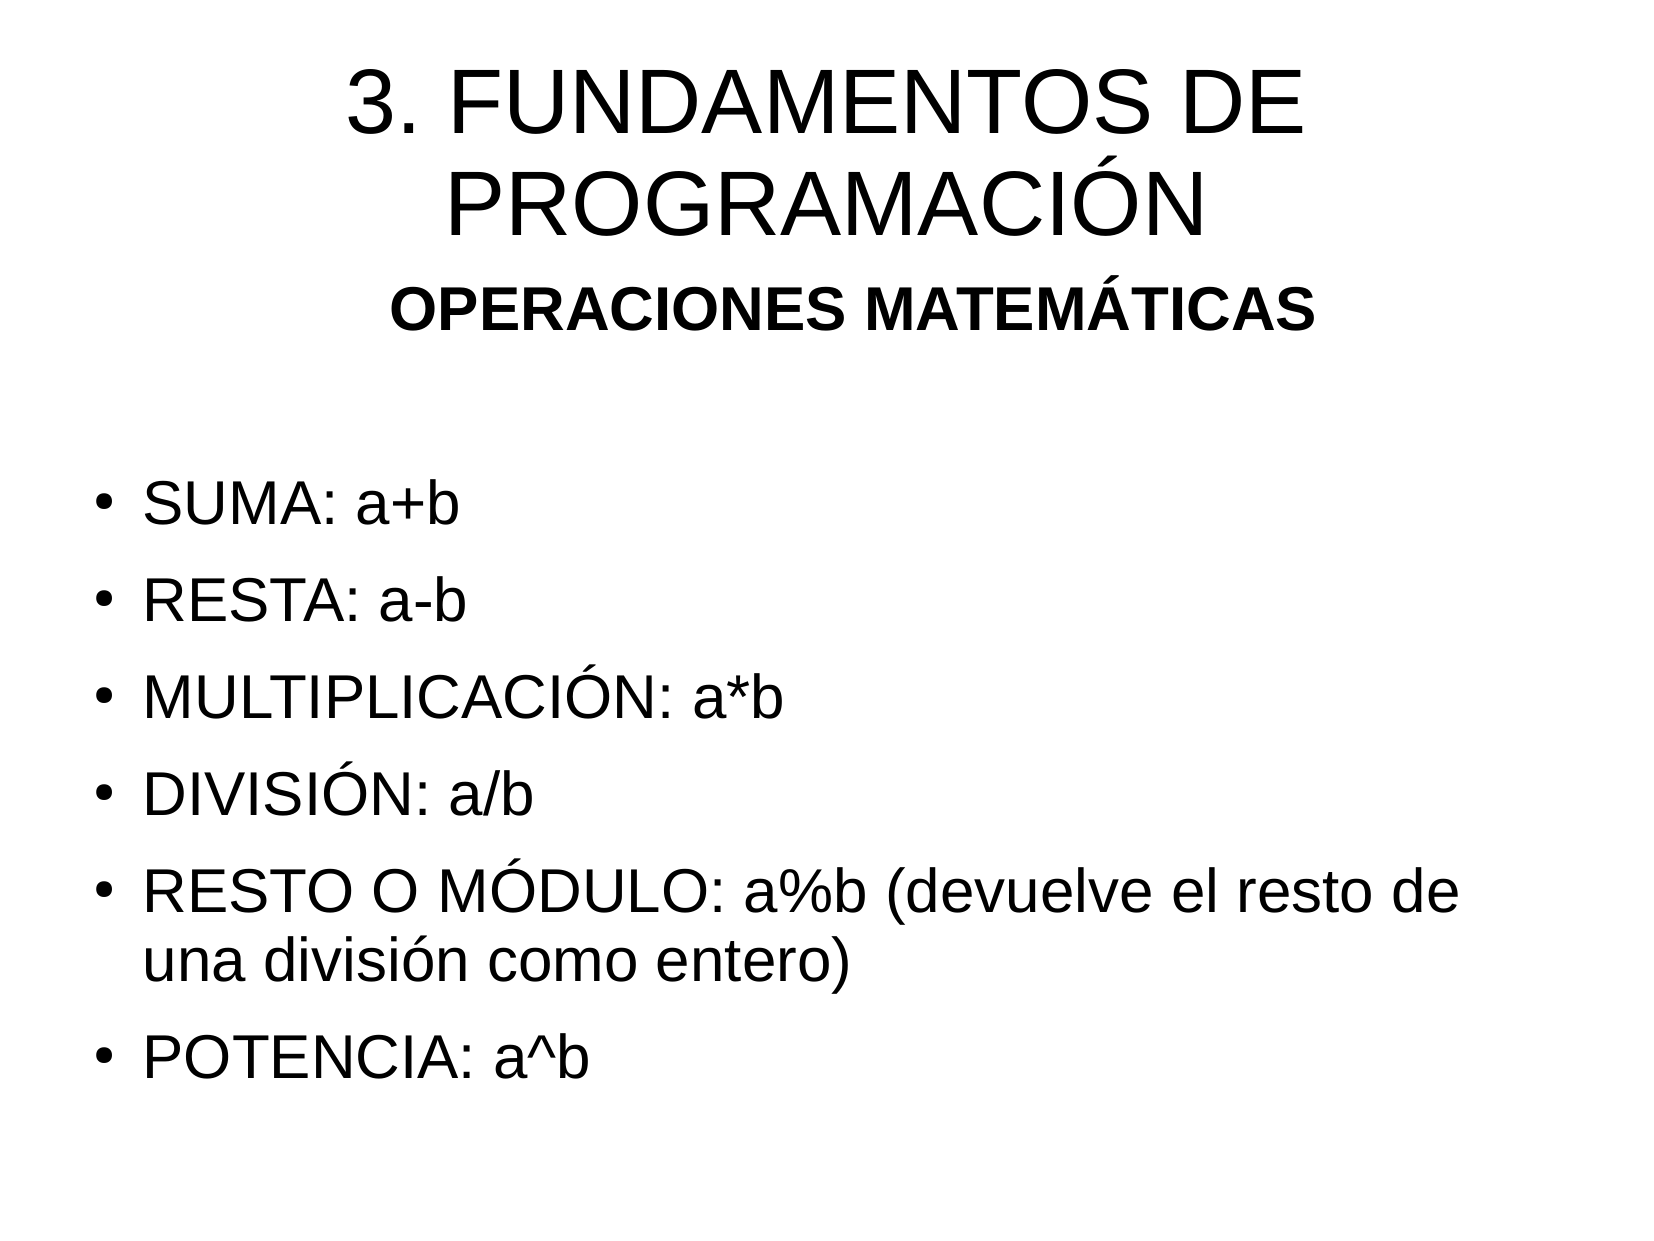

# 3. FUNDAMENTOS DE PROGRAMACIÓN
OPERACIONES MATEMÁTICAS
SUMA: a+b
RESTA: a-b
MULTIPLICACIÓN: a*b
DIVISIÓN: a/b
RESTO O MÓDULO: a%b (devuelve el resto de una división como entero)
POTENCIA: a^b